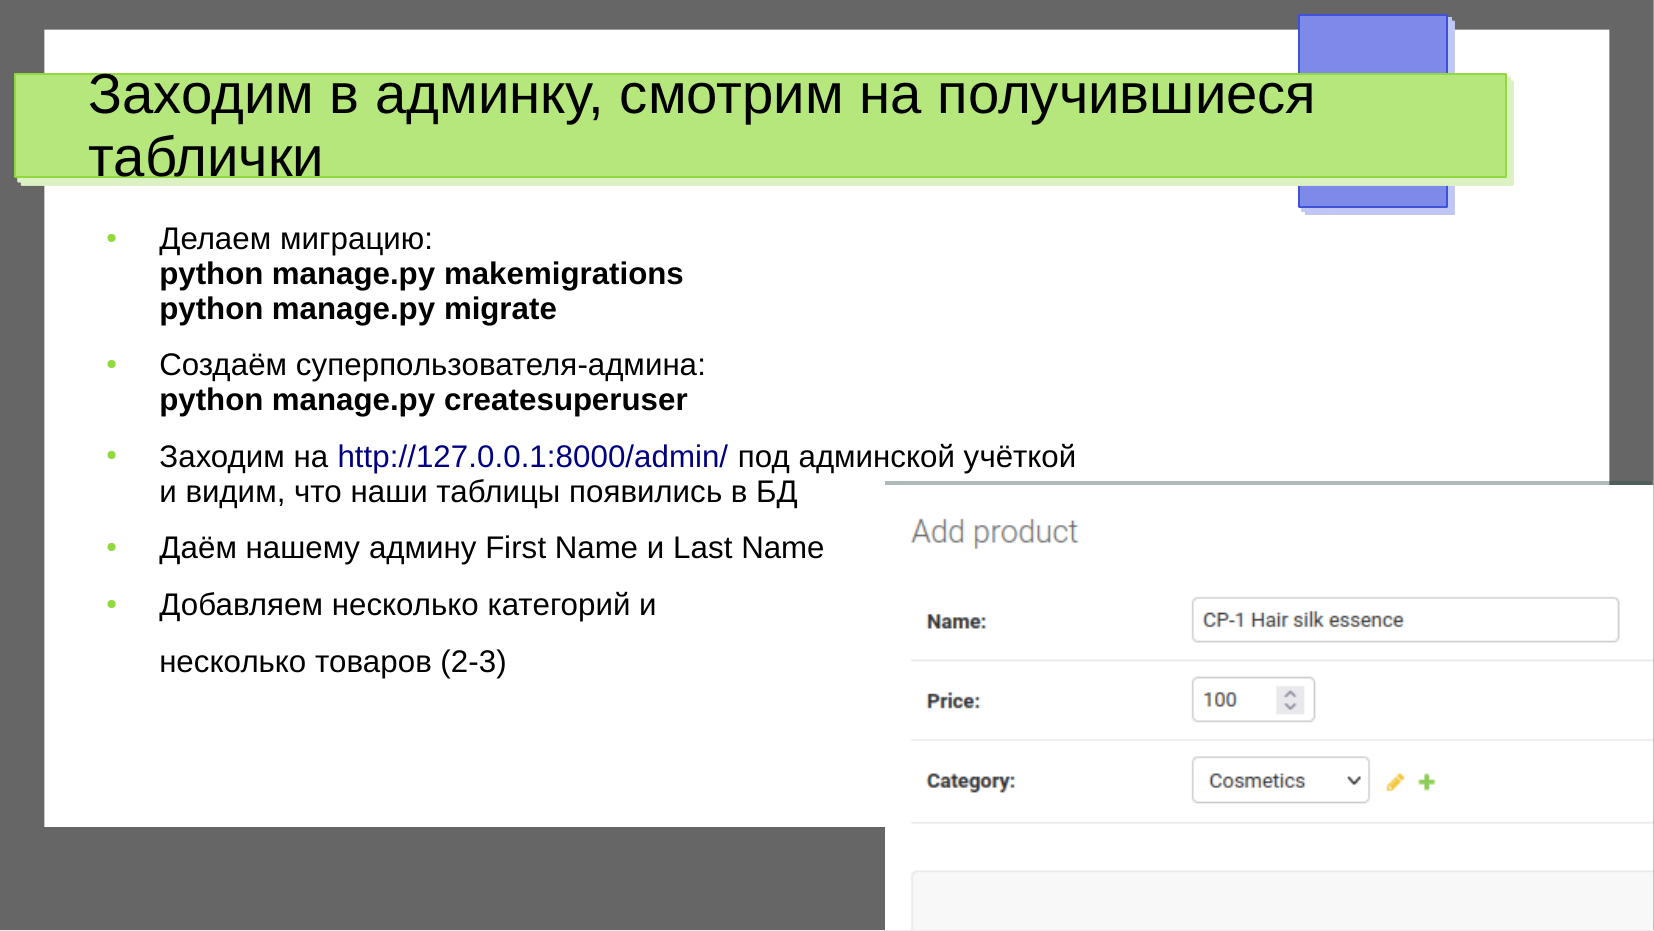

# Заходим в админку, смотрим на получившиеся таблички
Делаем миграцию:
python manage.py makemigrations
python manage.py migrate
Создаём суперпользователя-админа:
python manage.py createsuperuser
Заходим на http://127.0.0.1:8000/admin/ под админской учёткой
и видим, что наши таблицы появились в БД
Даём нашему админу First Name и Last Name
Добавляем несколько категорий и
несколько товаров (2-3)